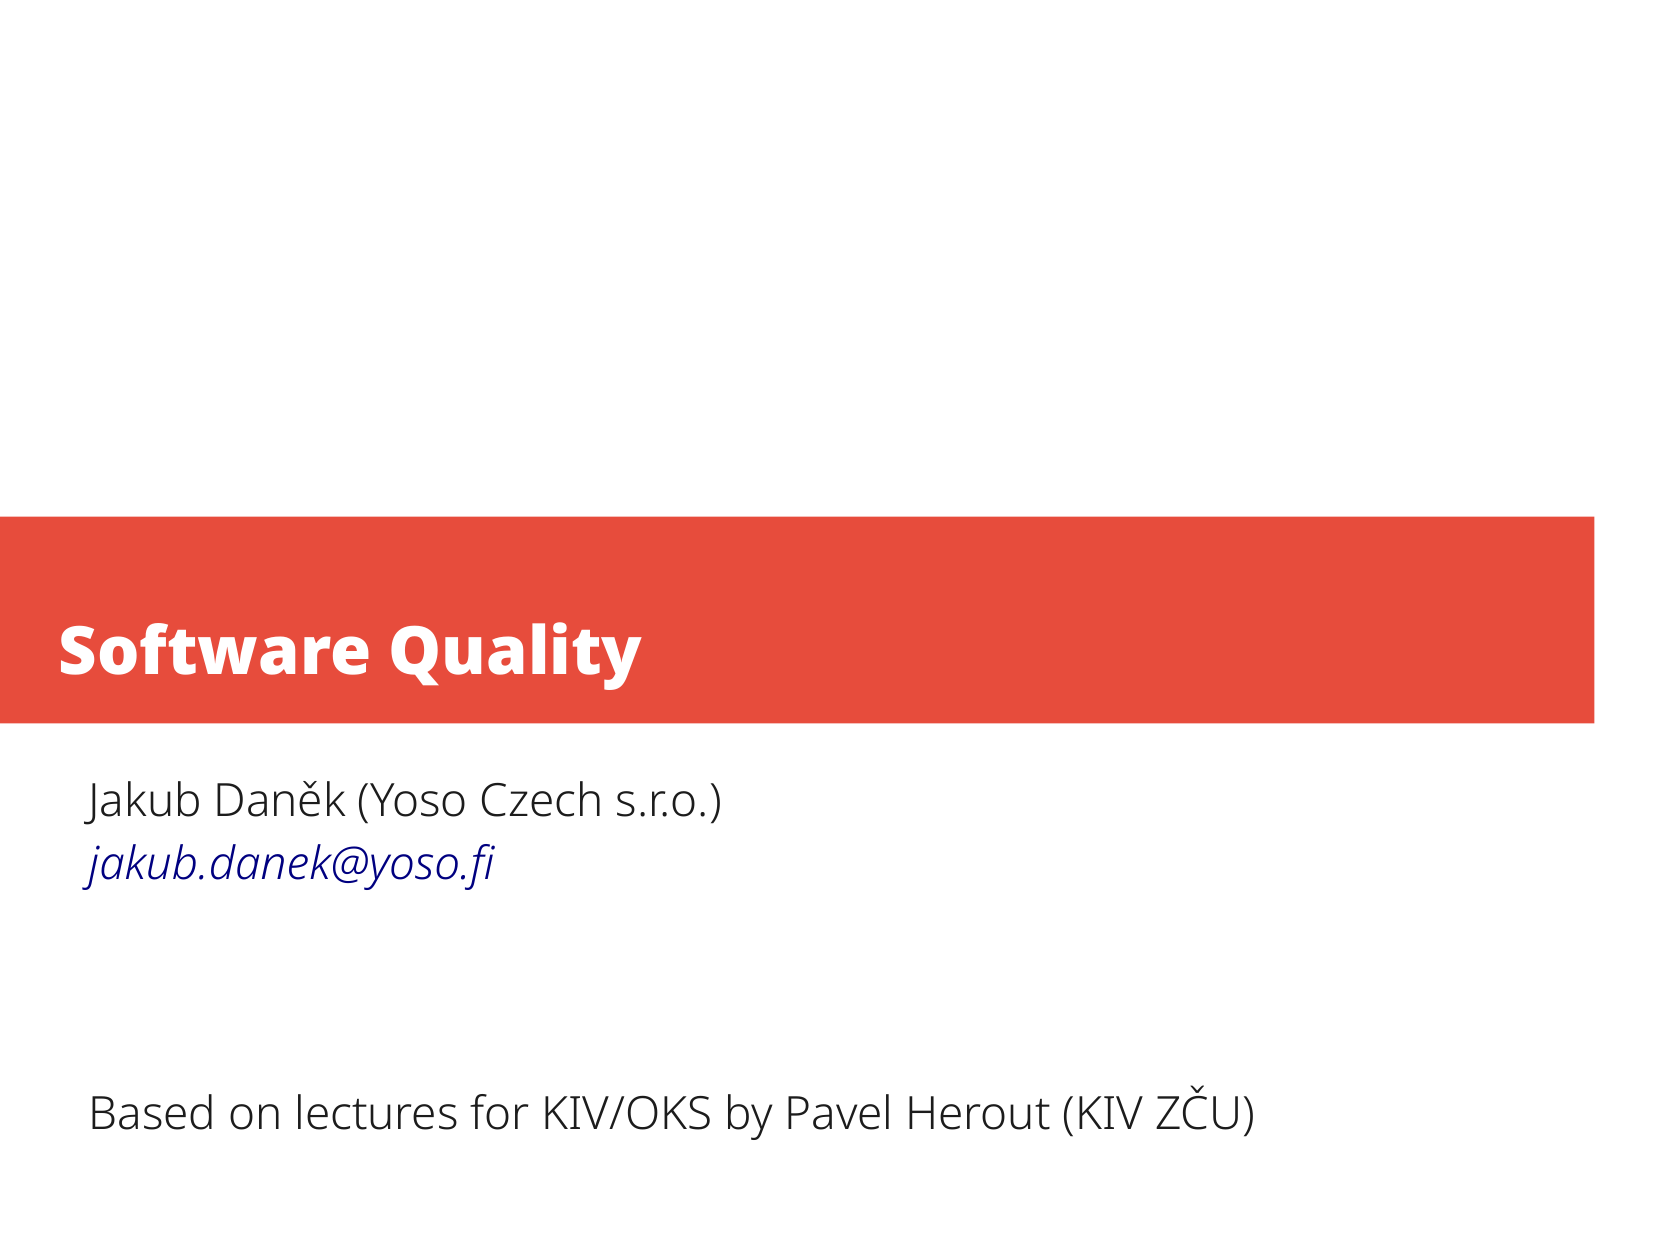

# Software Quality
Jakub Daněk (Yoso Czech s.r.o.)
jakub.danek@yoso.fi
Based on lectures for KIV/OKS by Pavel Herout (KIV ZČU)